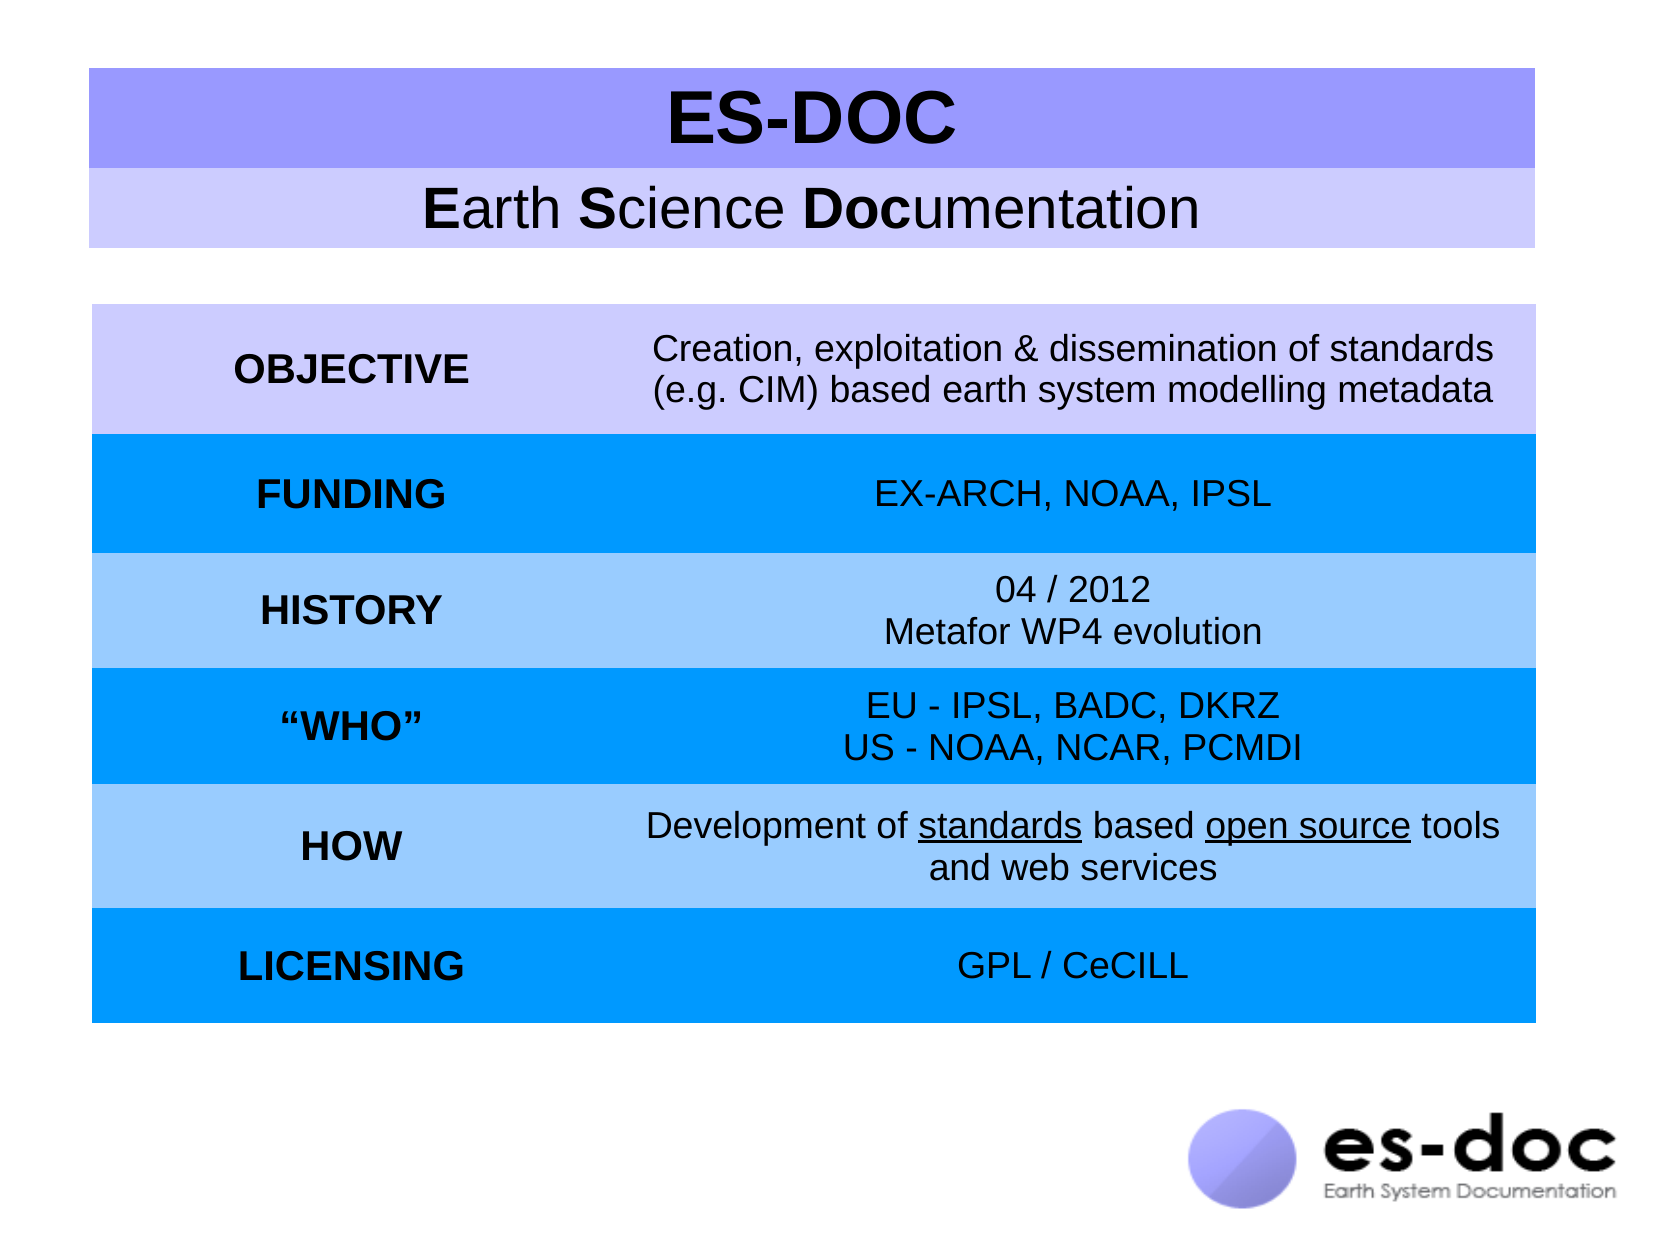

| ES-DOC |
| --- |
| Earth Science Documentation |
| OBJECTIVE | Creation, exploitation & dissemination of standards (e.g. CIM) based earth system modelling metadata |
| --- | --- |
| FUNDING | EX-ARCH, NOAA, IPSL |
| HISTORY | 04 / 2012 Metafor WP4 evolution |
| “WHO” | EU - IPSL, BADC, DKRZ US - NOAA, NCAR, PCMDI |
| HOW | Development of standards based open source tools and web services |
| LICENSING | GPL / CeCILL |